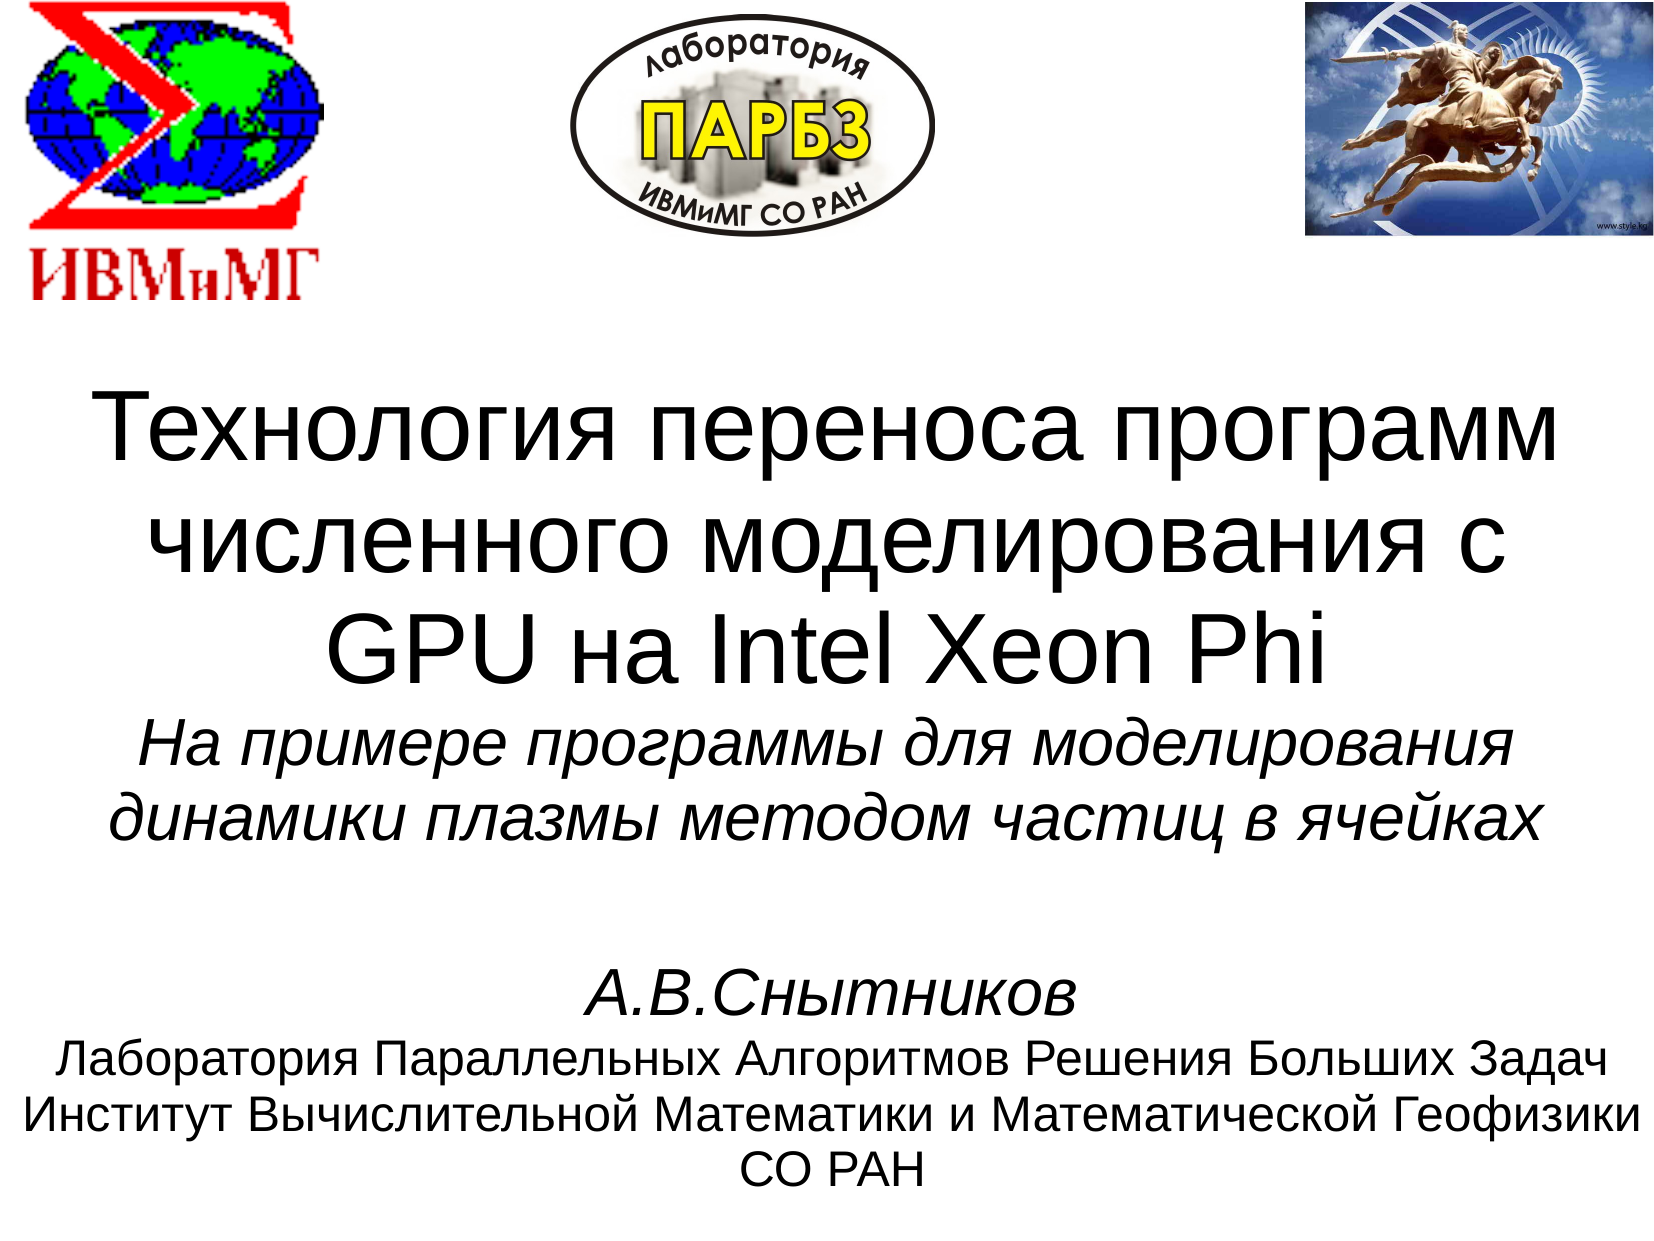

#
Технология переноса программ численного моделирования с GPU на Intel Xeon Phi
На примере программы для моделирования динамики плазмы методом частиц в ячейках
А.В.Снытников
Лаборатория Параллельных Алгоритмов Решения Больших Задач
Институт Вычислительной Математики и Математической Геофизики СО РАН